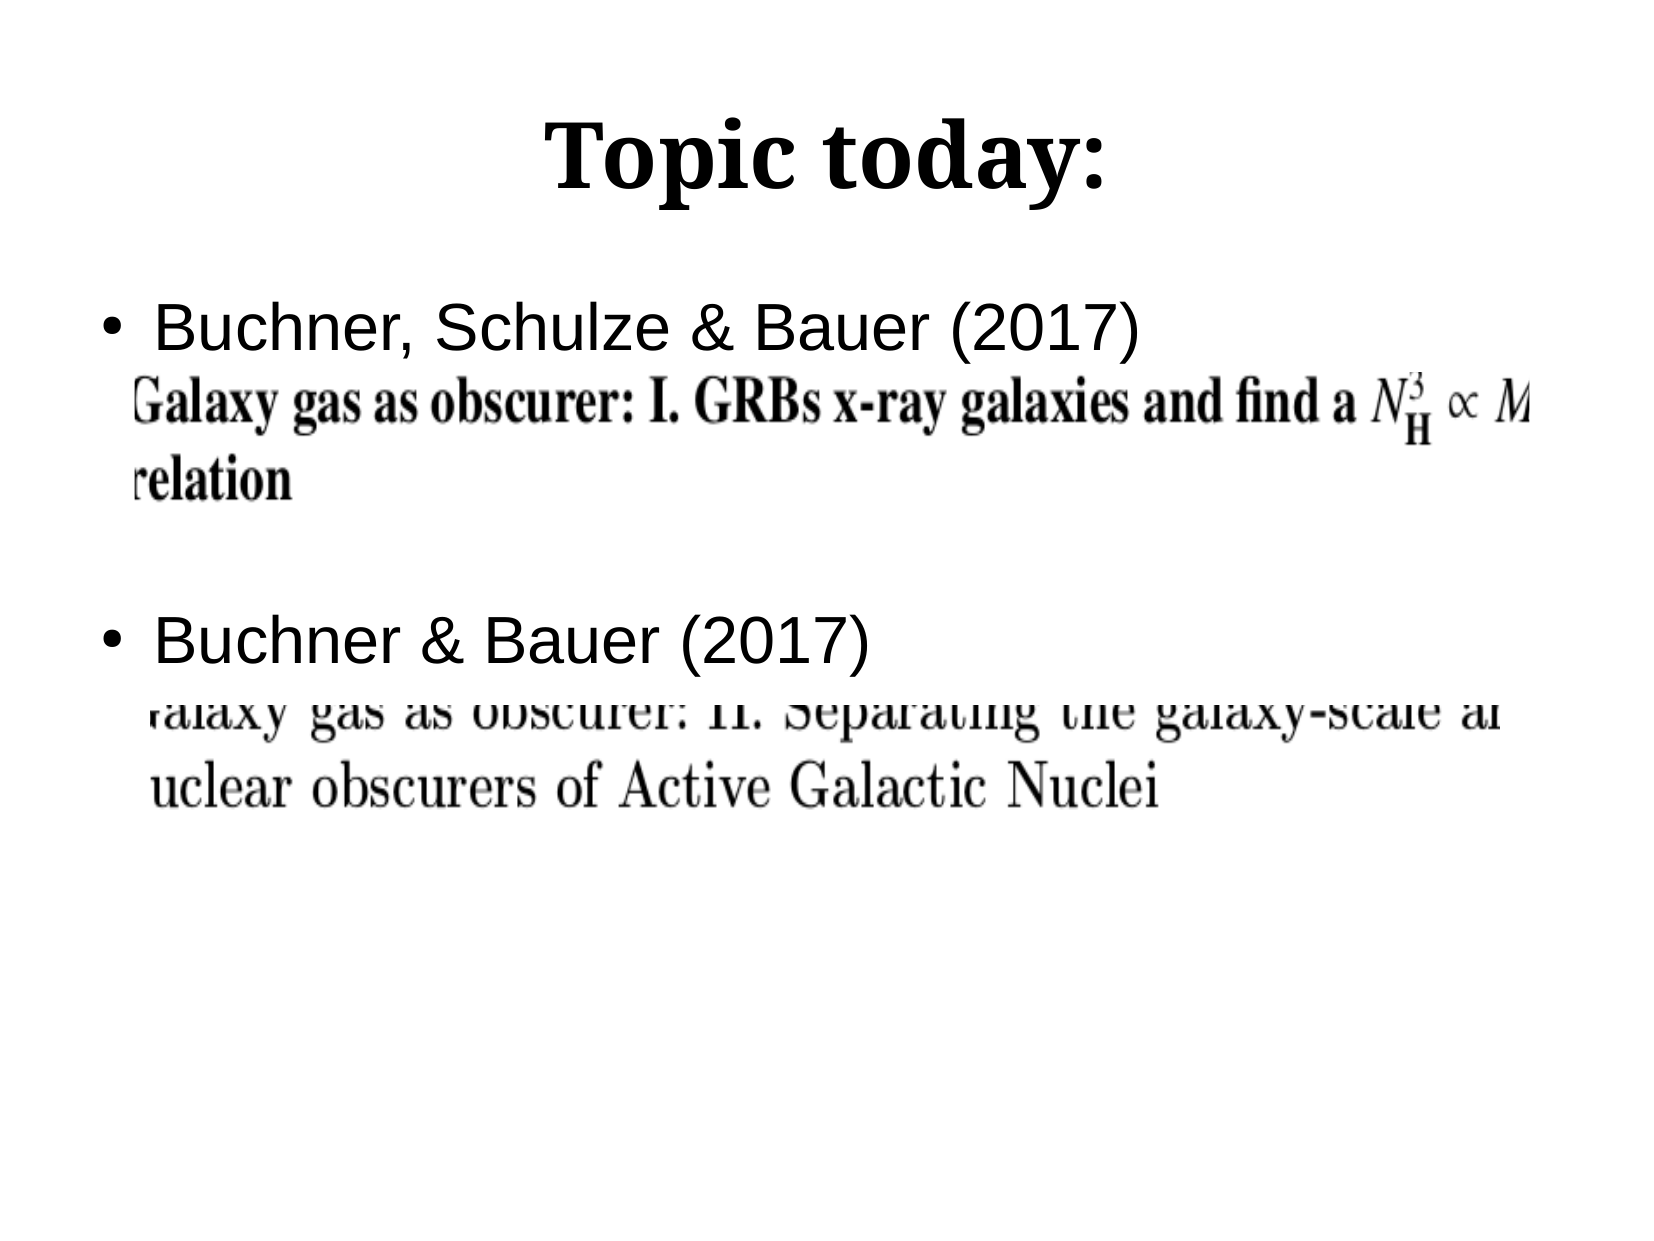

# Topic today:
Buchner, Schulze & Bauer (2017)
Buchner & Bauer (2017)